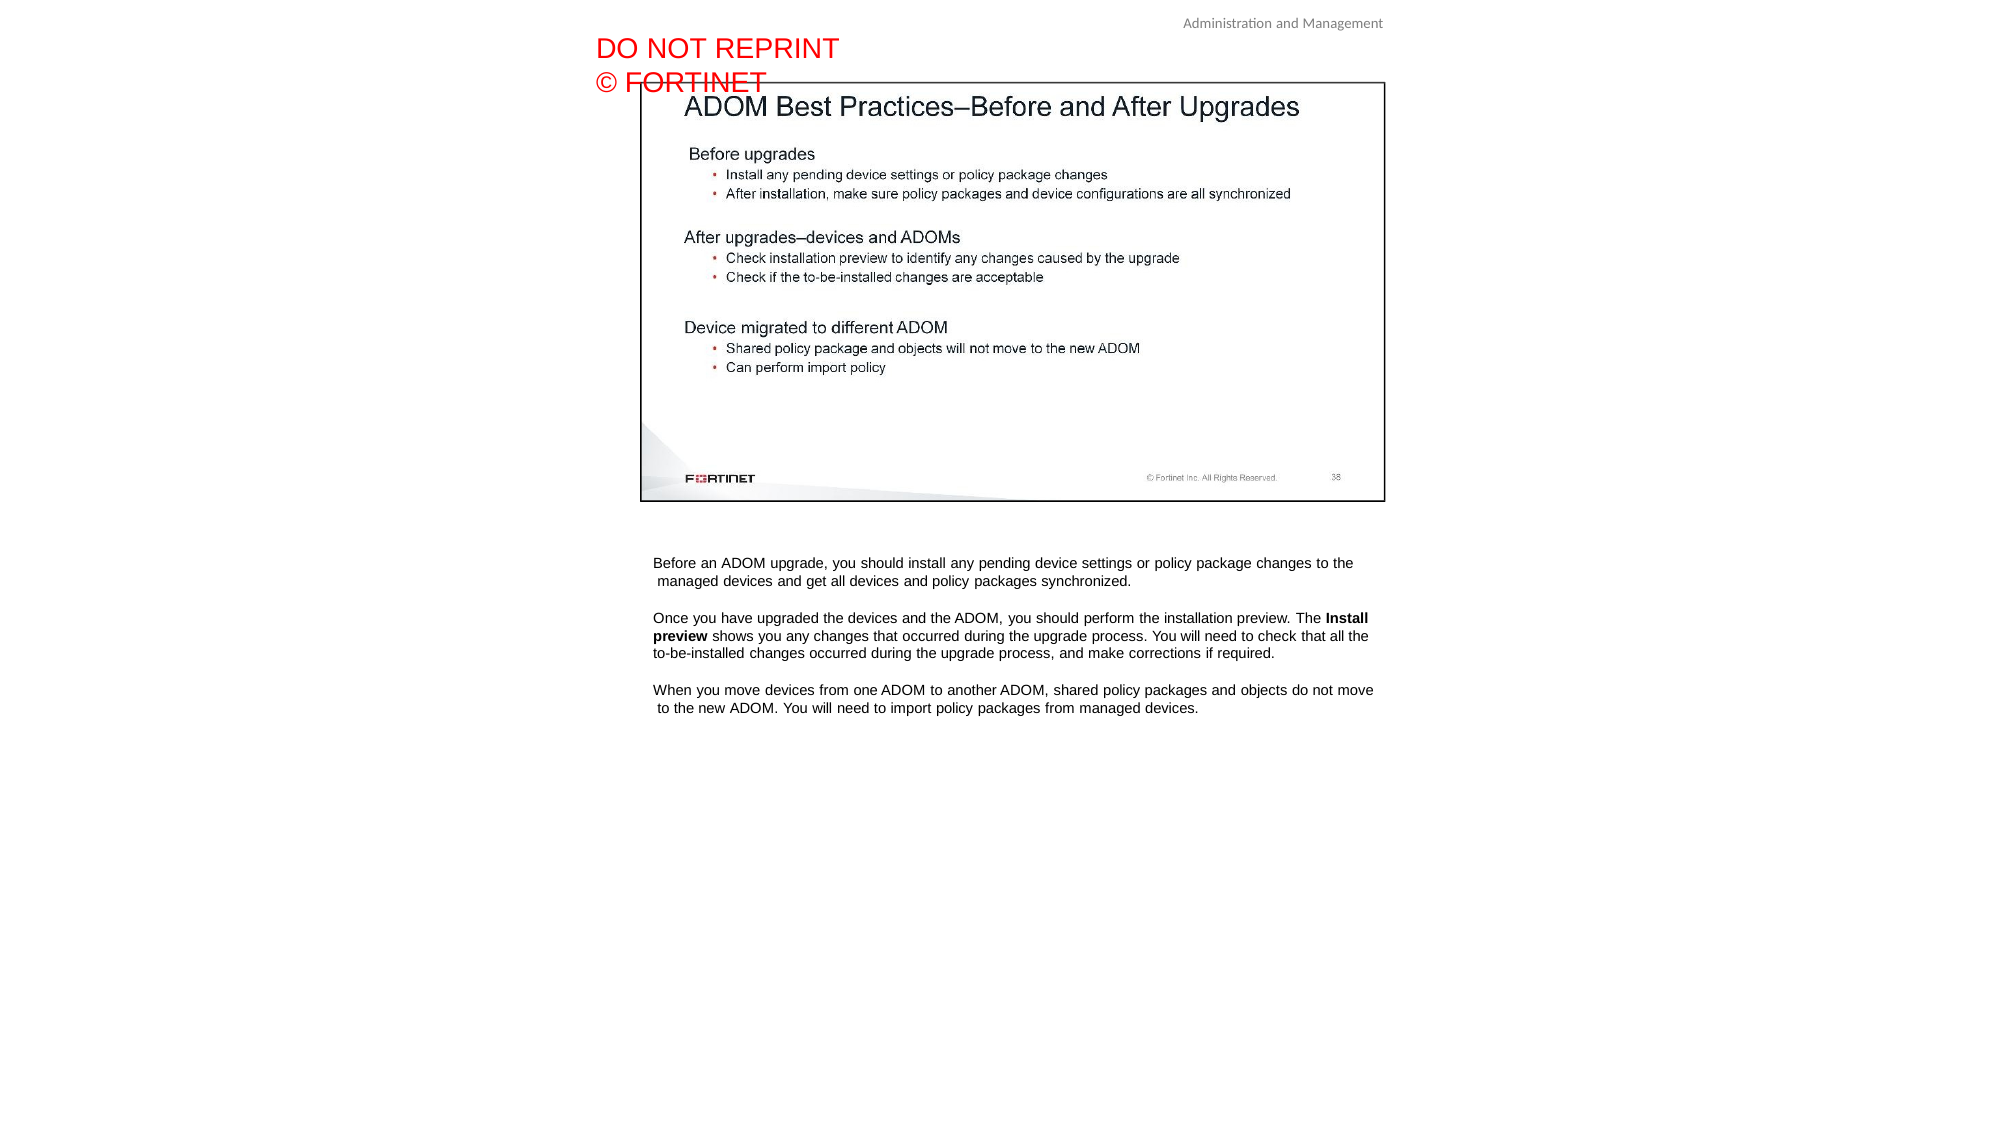

Administration and Management
DO NOT REPRINT
© FORTINET
Before an ADOM upgrade, you should install any pending device settings or policy package changes to the managed devices and get all devices and policy packages synchronized.
Once you have upgraded the devices and the ADOM, you should perform the installation preview. The Install preview shows you any changes that occurred during the upgrade process. You will need to check that all the to-be-installed changes occurred during the upgrade process, and make corrections if required.
When you move devices from one ADOM to another ADOM, shared policy packages and objects do not move to the new ADOM. You will need to import policy packages from managed devices.
FortiManager 6.2 Study Guide
1